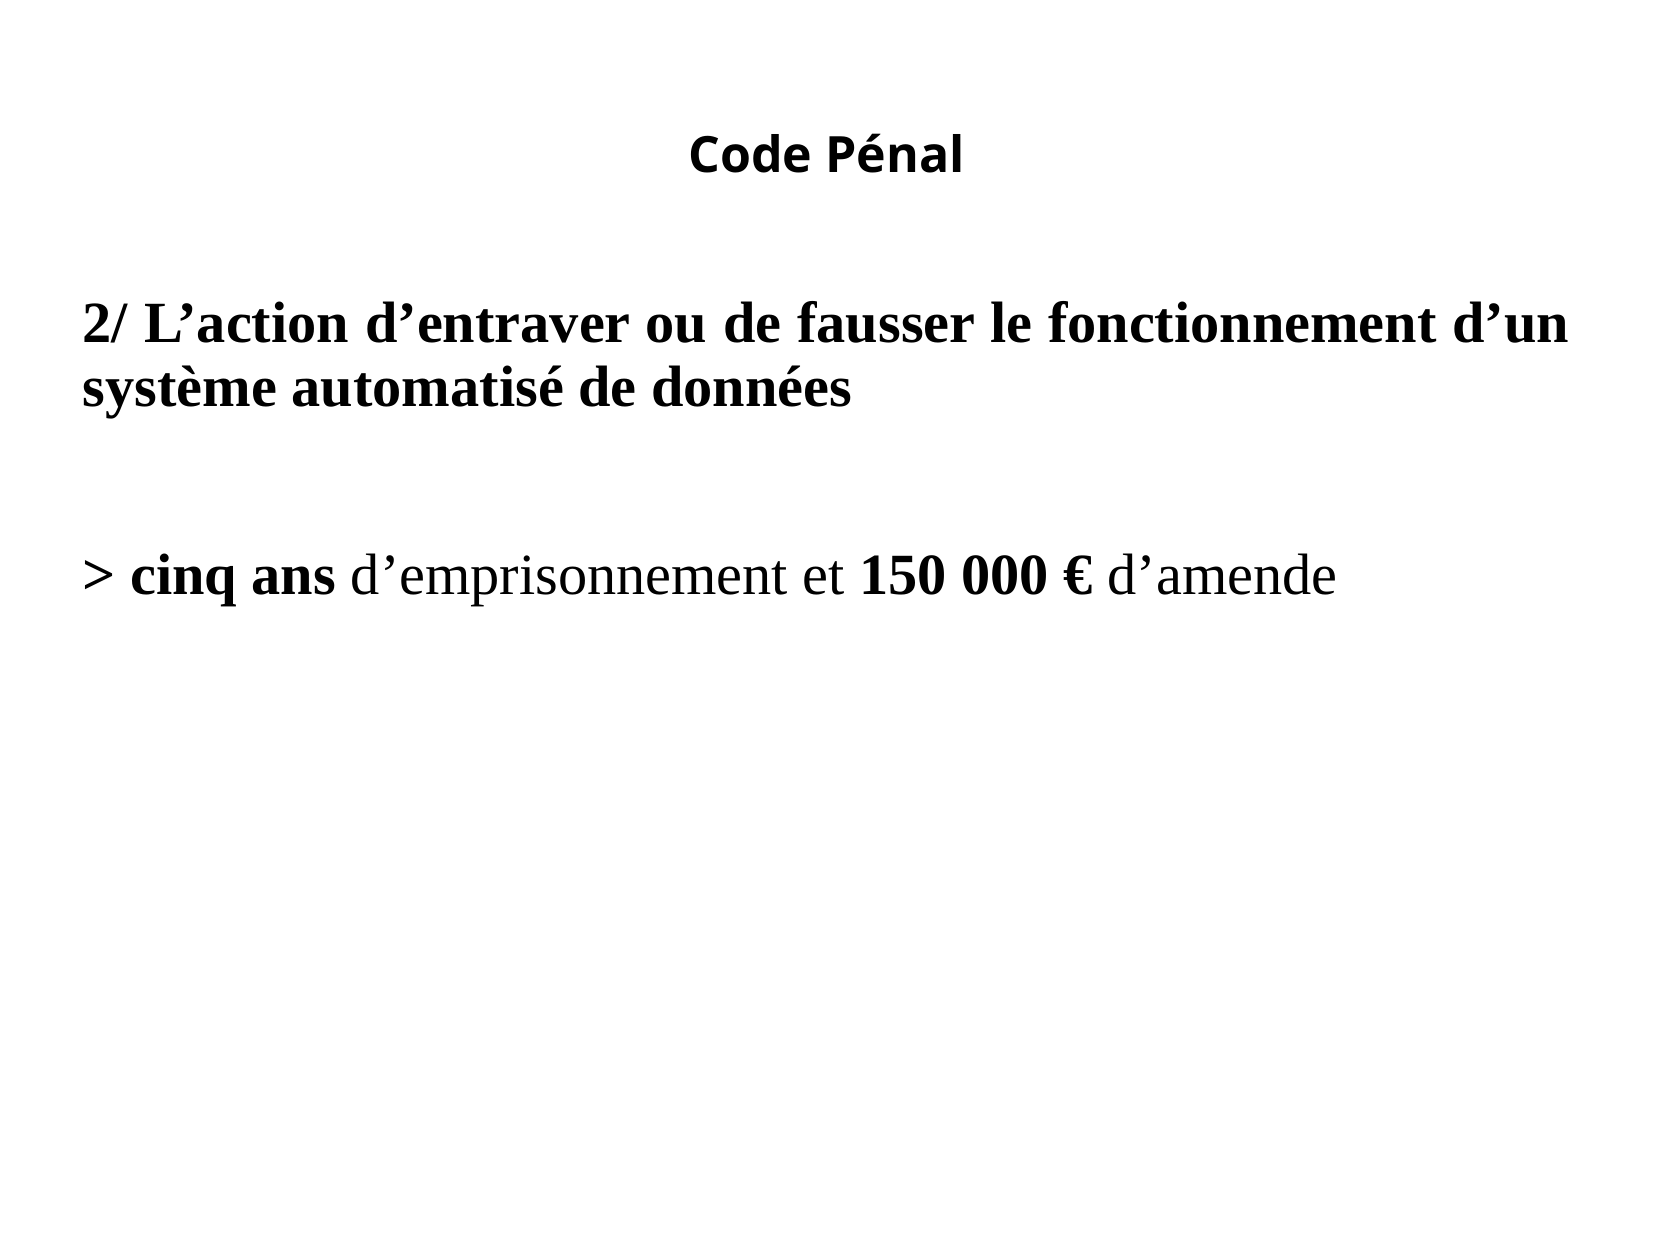

# Code Pénal
2/ L’action d’entraver ou de fausser le fonctionnement d’un système automatisé de données
> cinq ans d’emprisonnement et 150 000 € d’amende